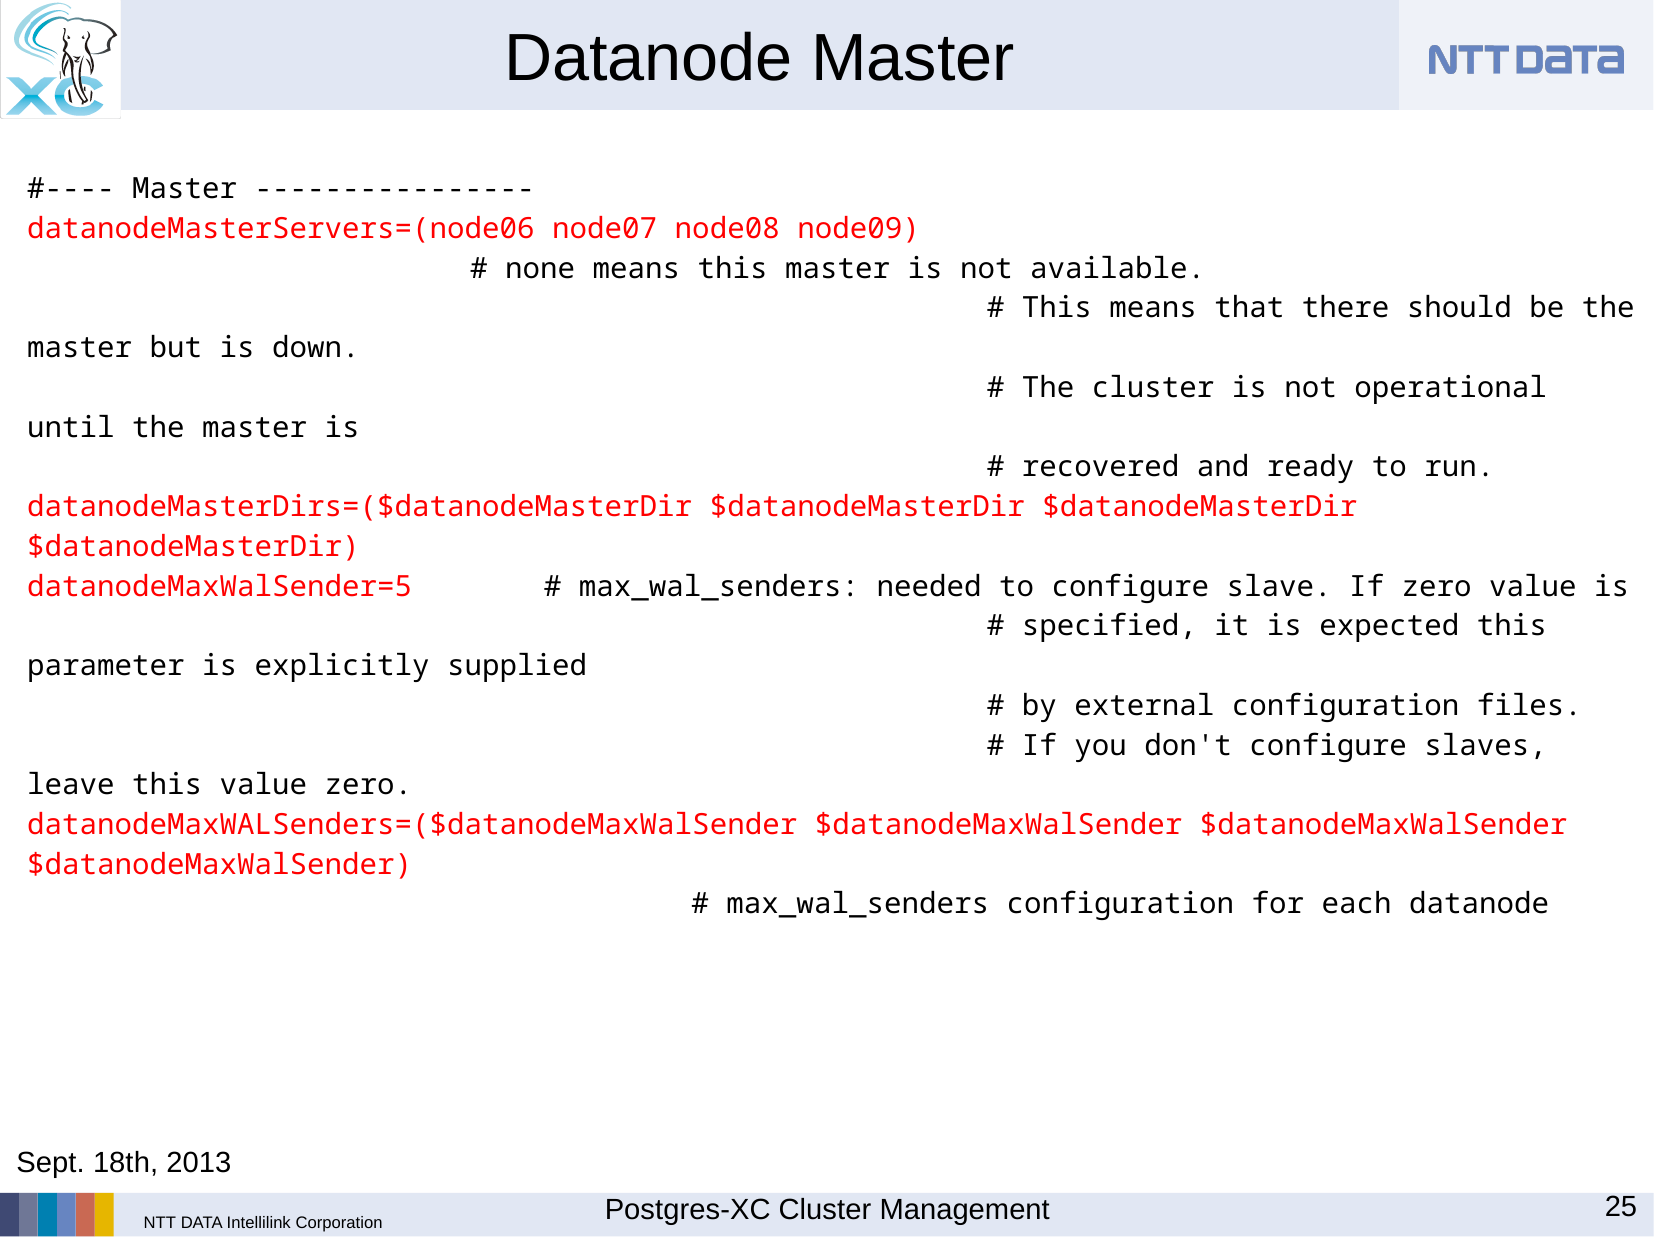

# Datanode Master
#---- Master ----------------
datanodeMasterServers=(node06 node07 node08 node09)
						# none means this master is not available.
 	# This means that there should be the master but is down.
 	# The cluster is not operational until the master is
 	# recovered and ready to run.
datanodeMasterDirs=($datanodeMasterDir $datanodeMasterDir $datanodeMasterDir $datanodeMasterDir)
datanodeMaxWalSender=5 	# max_wal_senders: needed to configure slave. If zero value is
 	# specified, it is expected this parameter is explicitly supplied
 	# by external configuration files.
 	# If you don't configure slaves, leave this value zero.
datanodeMaxWALSenders=($datanodeMaxWalSender $datanodeMaxWalSender $datanodeMaxWalSender $datanodeMaxWalSender)
 				# max_wal_senders configuration for each datanode
Sept. 18th, 2013
25
Postgres-XC Cluster Management